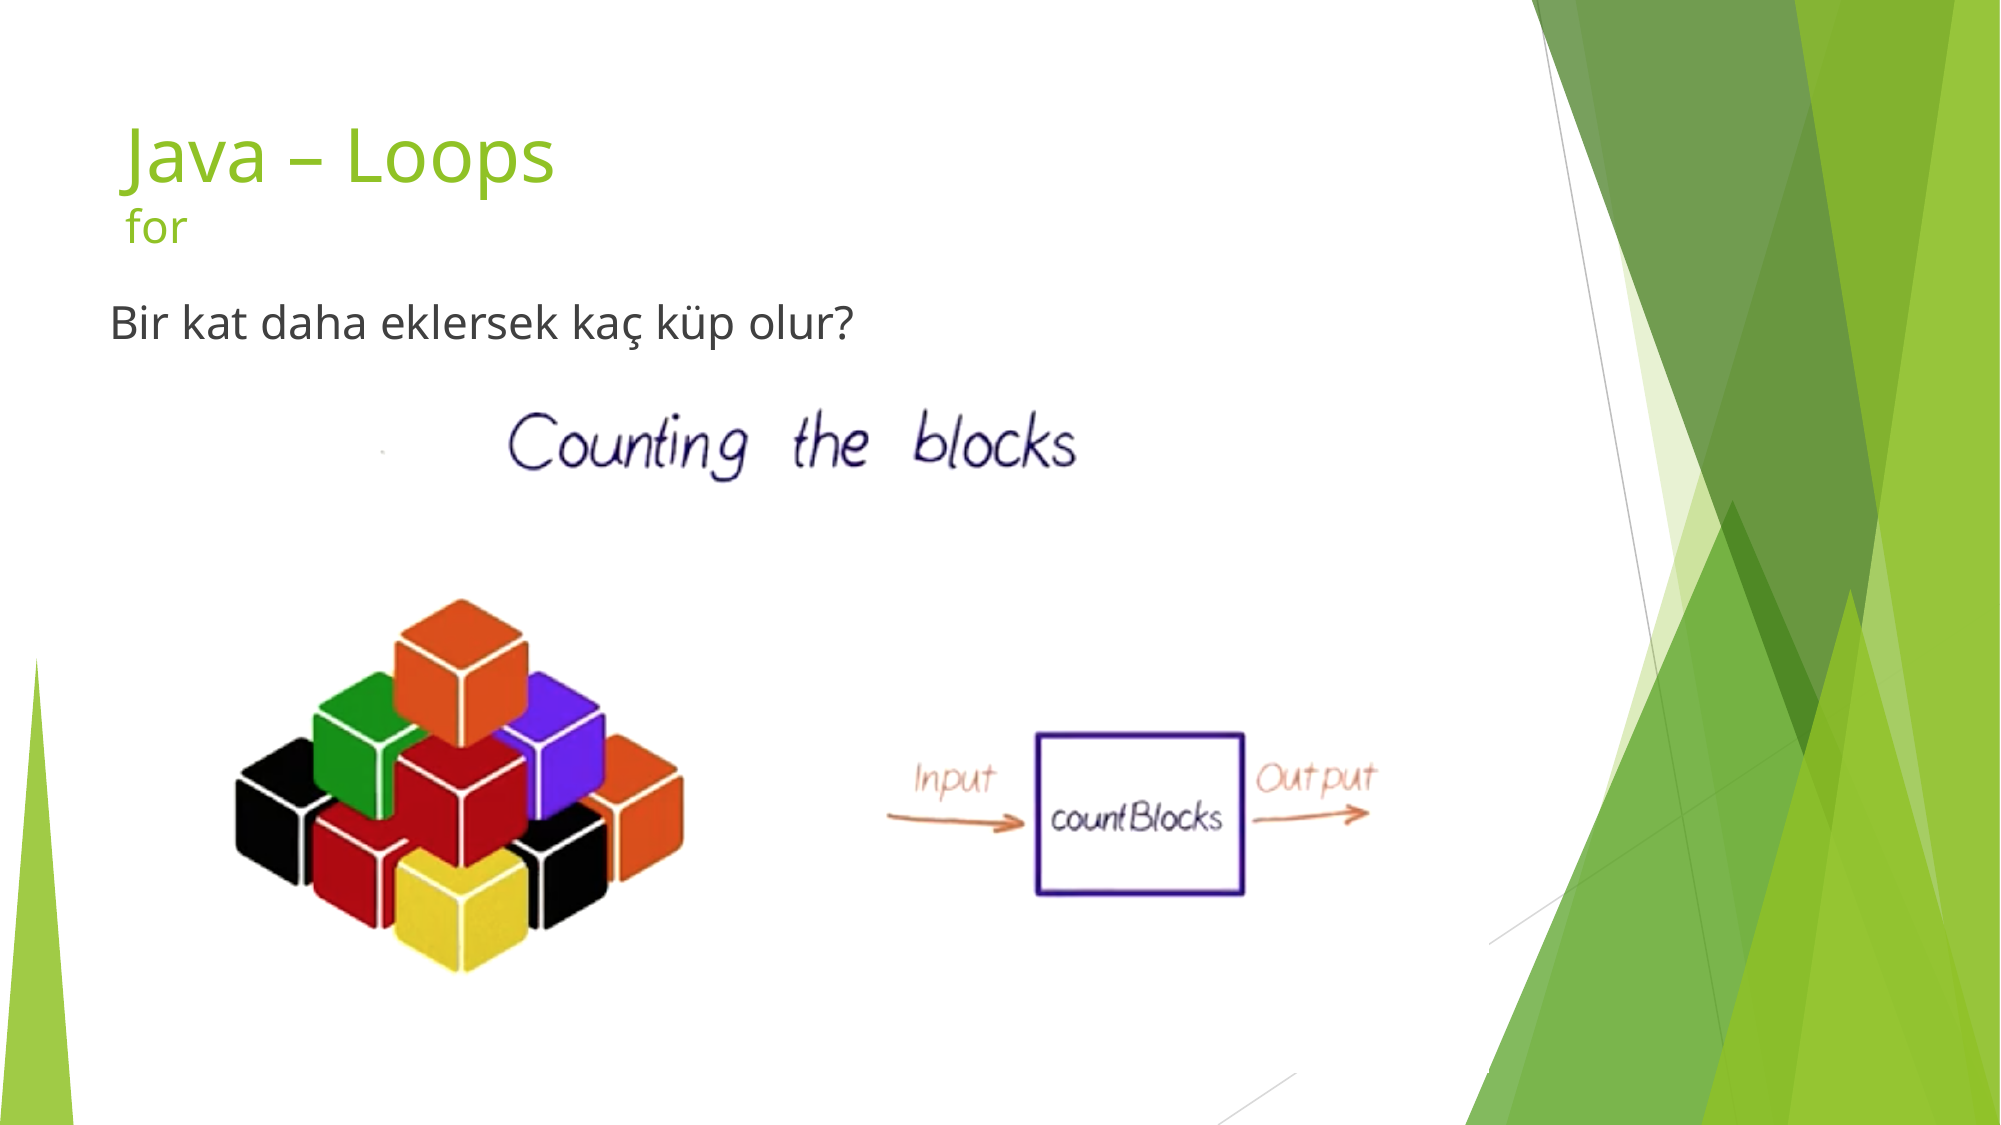

# Java – Loops for
Bir kat daha eklersek kaç küp olur?